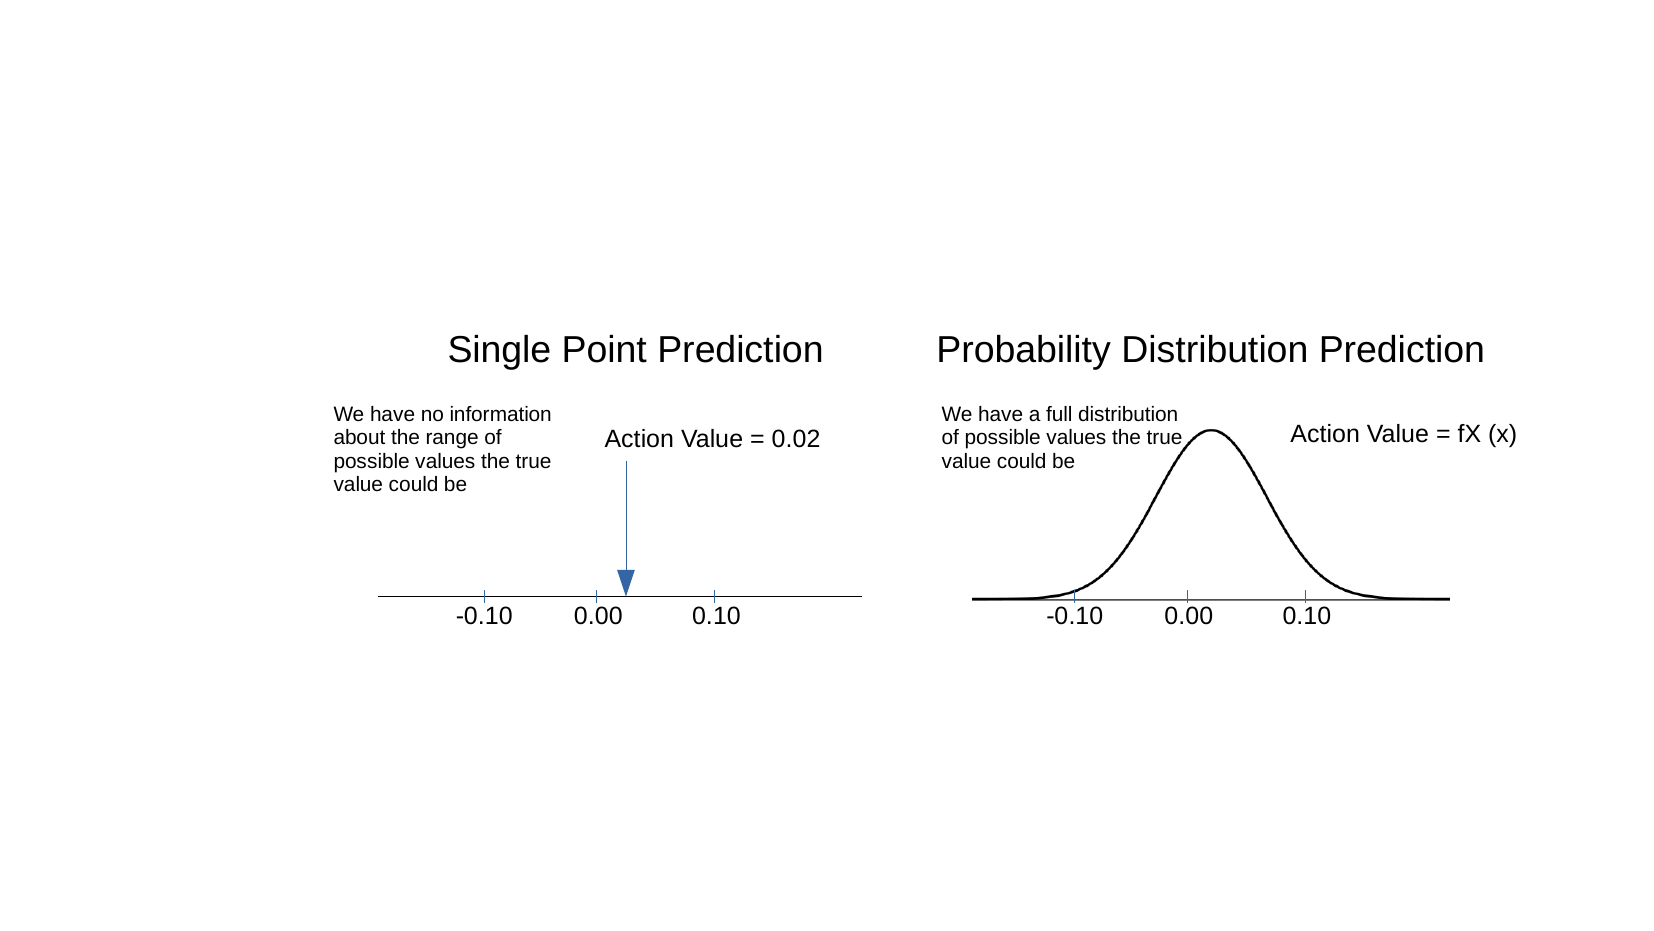

Single Point Prediction
Probability Distribution Prediction
We have no information about the range of possible values the true value could be
We have a full distribution of possible values the true value could be
Action Value = fX (x)
 Action Value = 0.02
-0.10
0.00
0.10
-0.10
0.00
0.10